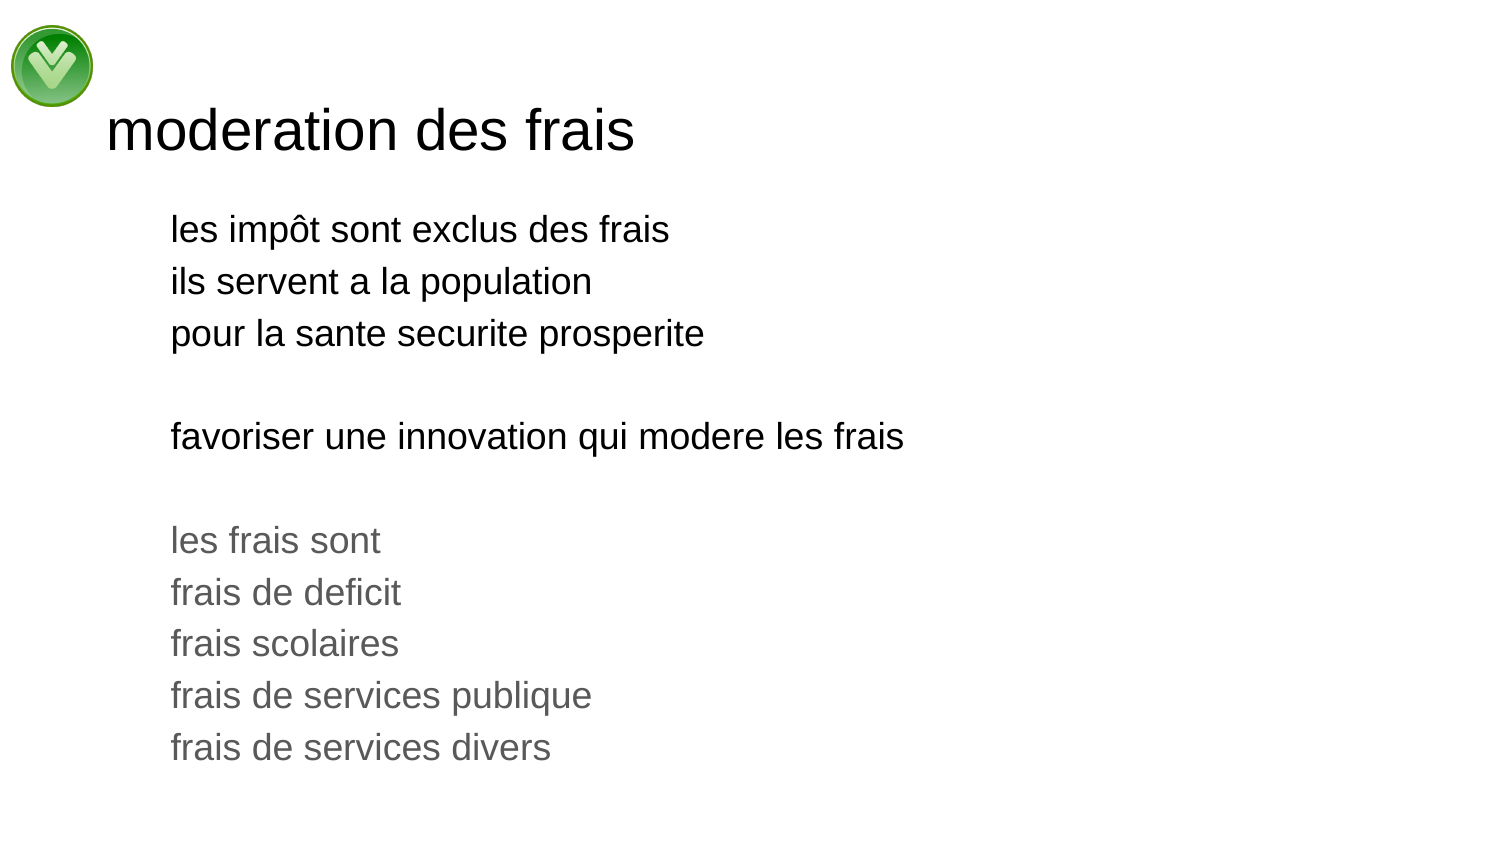

# moderation des frais
les impôt sont exclus des frais
ils servent a la population
pour la sante securite prosperite
favoriser une innovation qui modere les frais
les frais sont
frais de deficit
frais scolaires
frais de services publique
frais de services divers